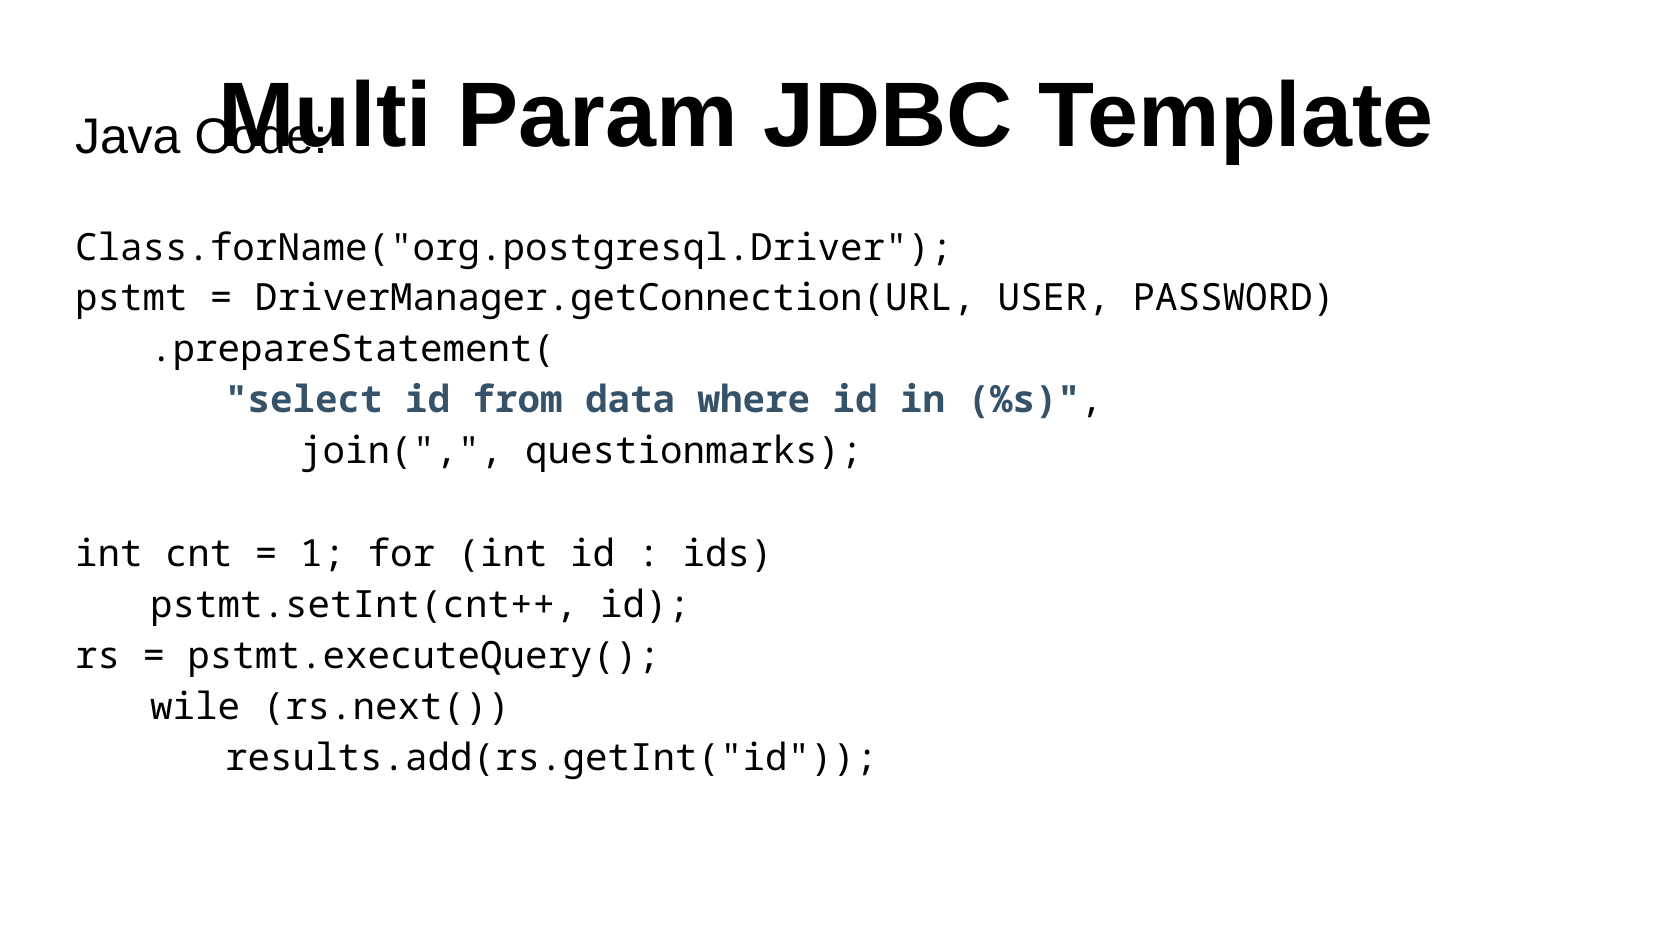

# Multi Param JDBC Template
Java Code:
Class.forName("org.postgresql.Driver");
pstmt = DriverManager.getConnection(URL, USER, PASSWORD)
	.prepareStatement(
		"select id from data where id in (%s)",
			join(",", questionmarks);
int cnt = 1; for (int id : ids)
	pstmt.setInt(cnt++, id);
rs = pstmt.executeQuery();
	wile (rs.next())
		results.add(rs.getInt("id"));